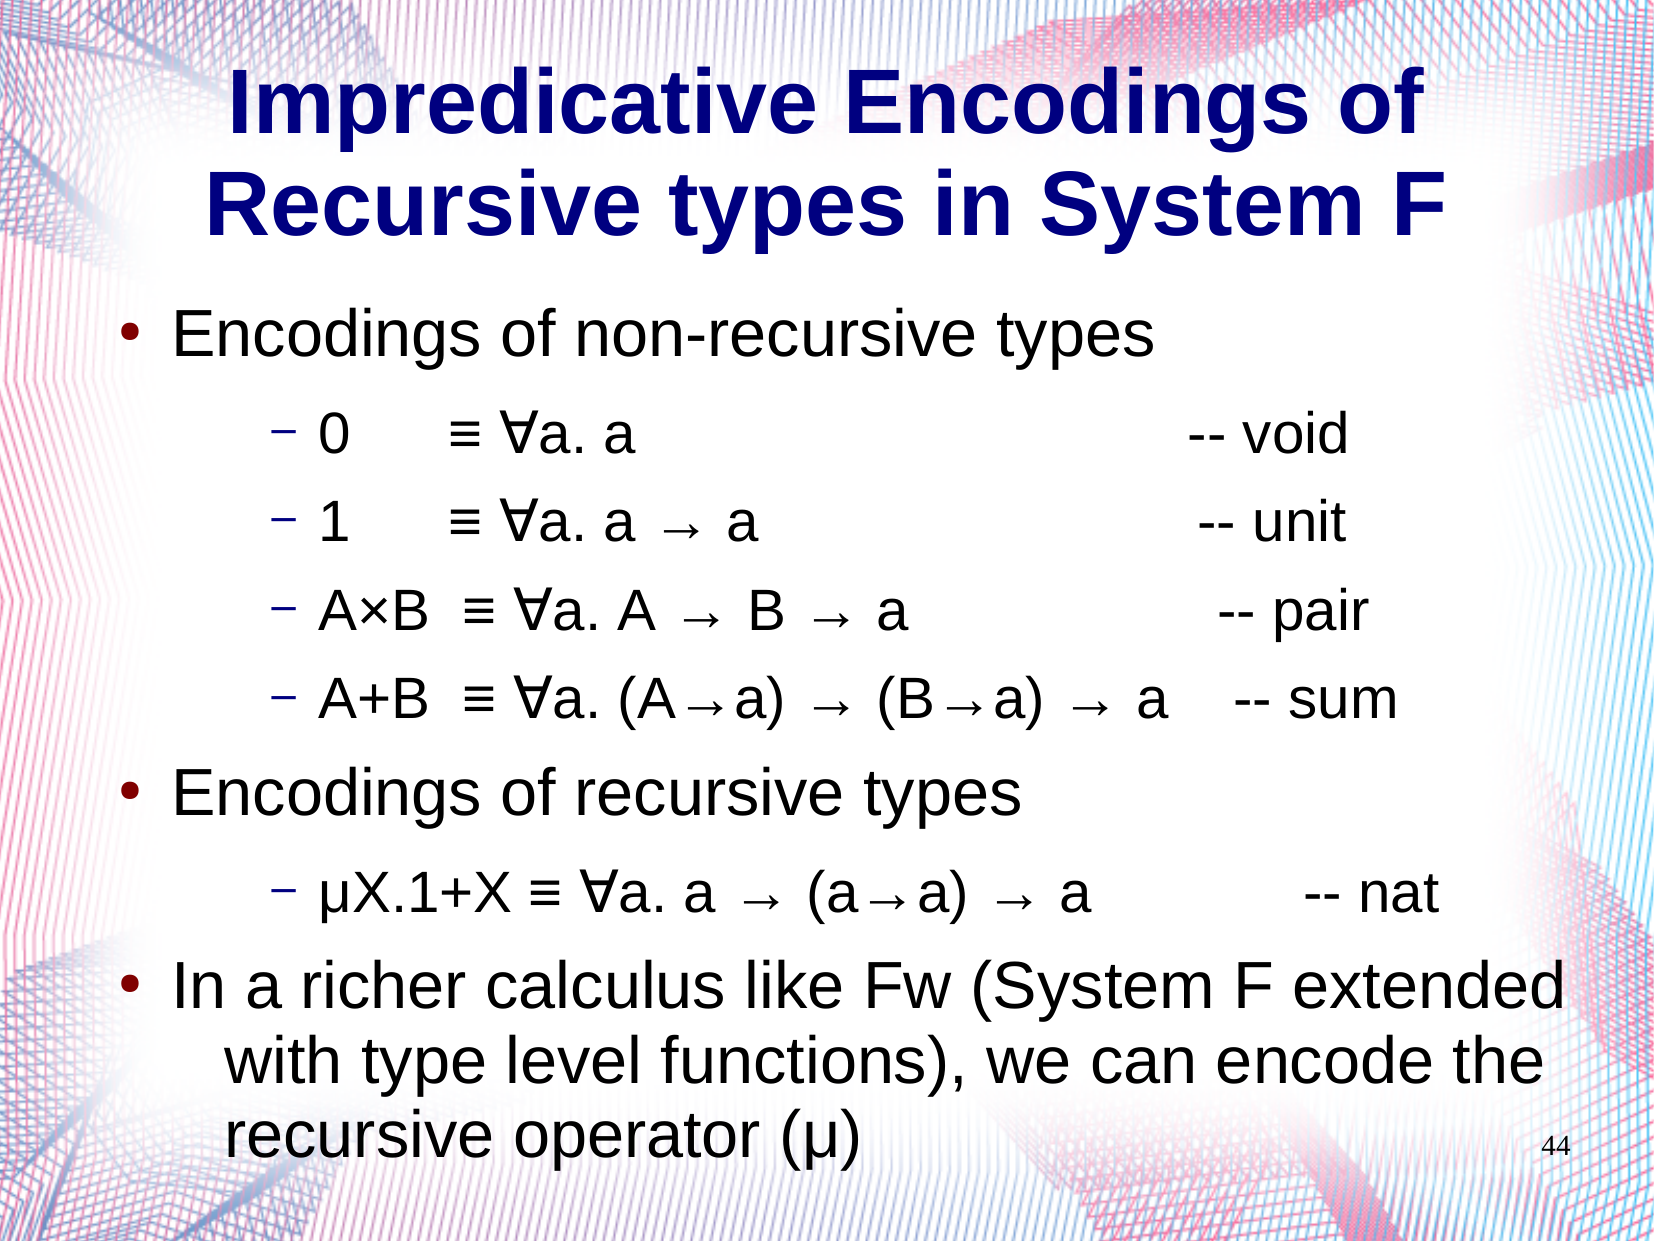

# Impredicative Encodings of Recursive types in System F
Encodings of non-recursive types
0 ≡ ∀a. a -- void
1 ≡ ∀a. a → a -- unit
A×B ≡ ∀a. A → B → a -- pair
A+B ≡ ∀a. (A→a) → (B→a) → a -- sum
Encodings of recursive types
μX.1+X ≡ ∀a. a → (a→a) → a -- nat
In a richer calculus like Fw (System F extended with type level functions), we can encode the recursive operator (μ)
44